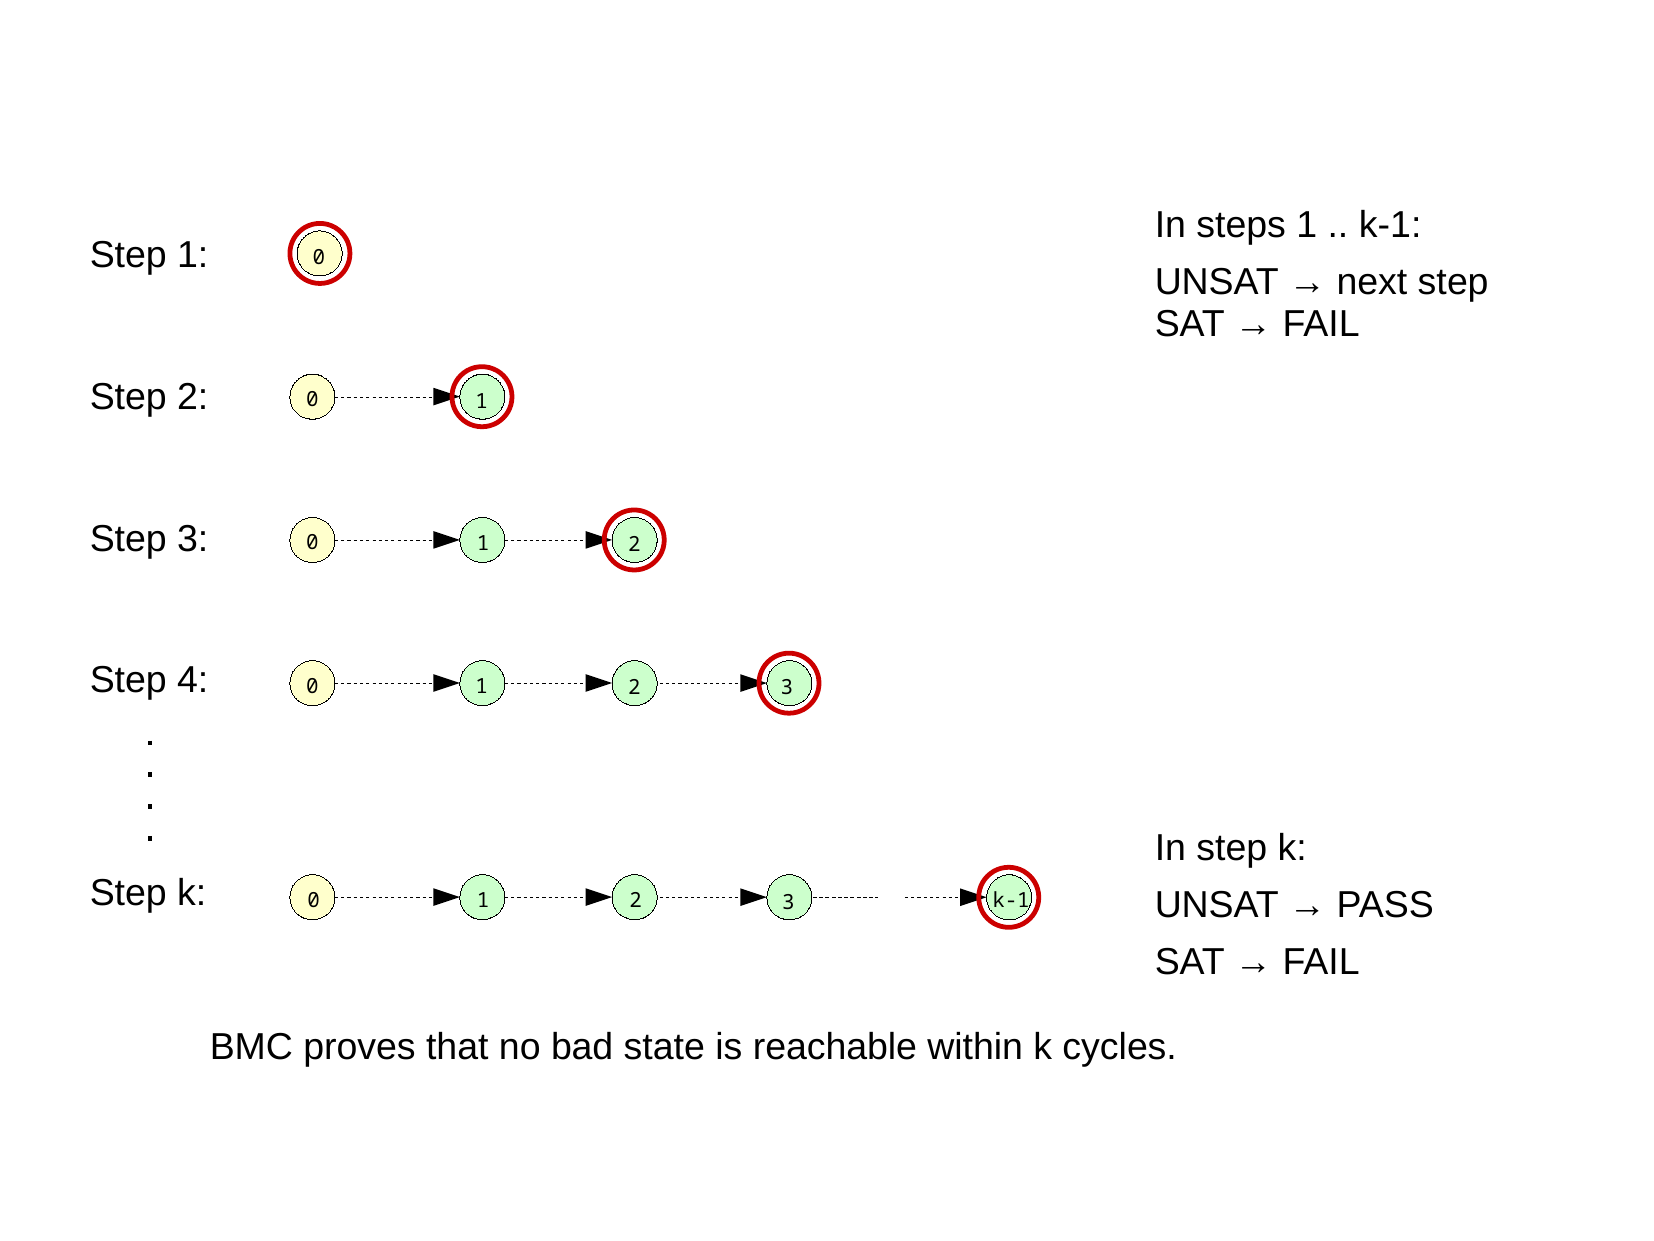

In steps 1 .. k-1:
UNSAT → next step
SAT → FAIL
Step 1:
0
Step 2:
0
1
Step 3:
0
1
2
Step 4:
1
0
2
3
In step k:
UNSAT → PASS
SAT → FAIL
Step k:
0
1
k-1
2
3
BMC proves that no bad state is reachable within k cycles.